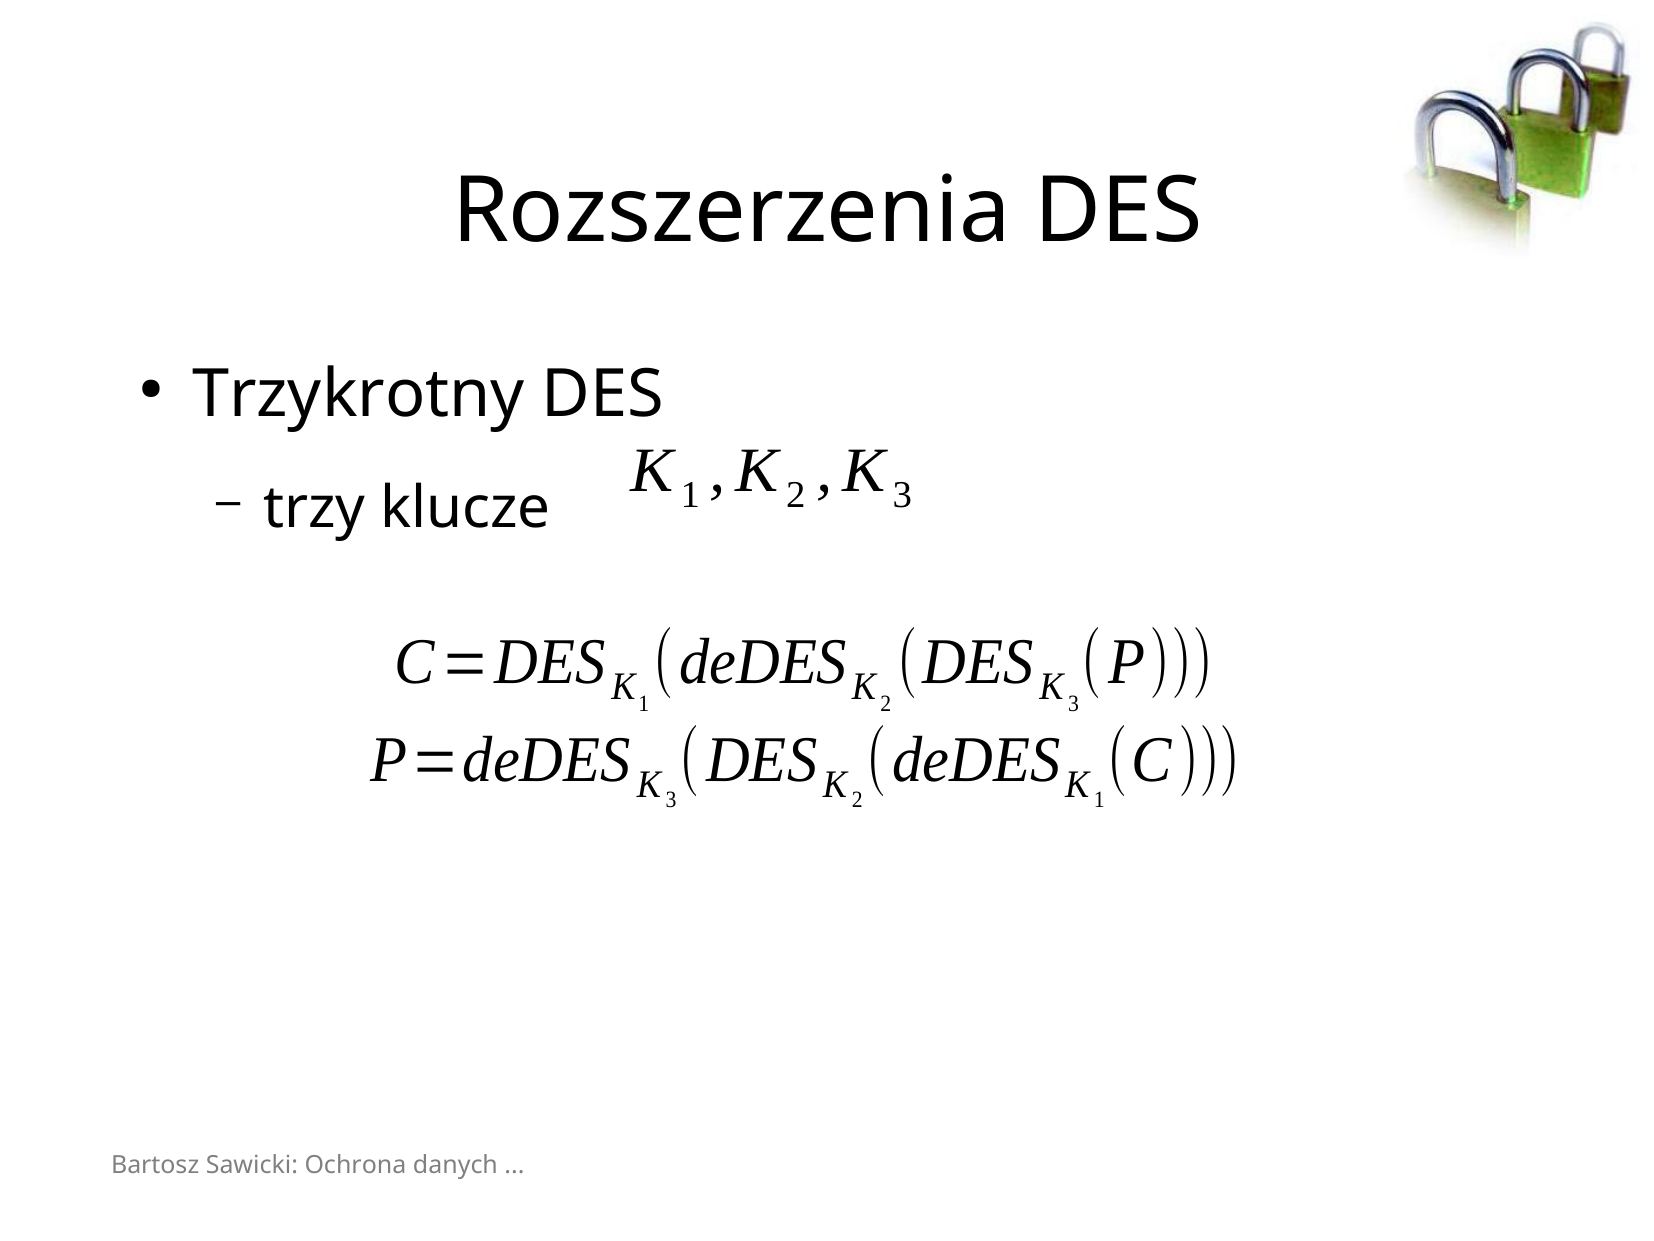

# Rozszerzenia DES
Trzykrotny DES
trzy klucze